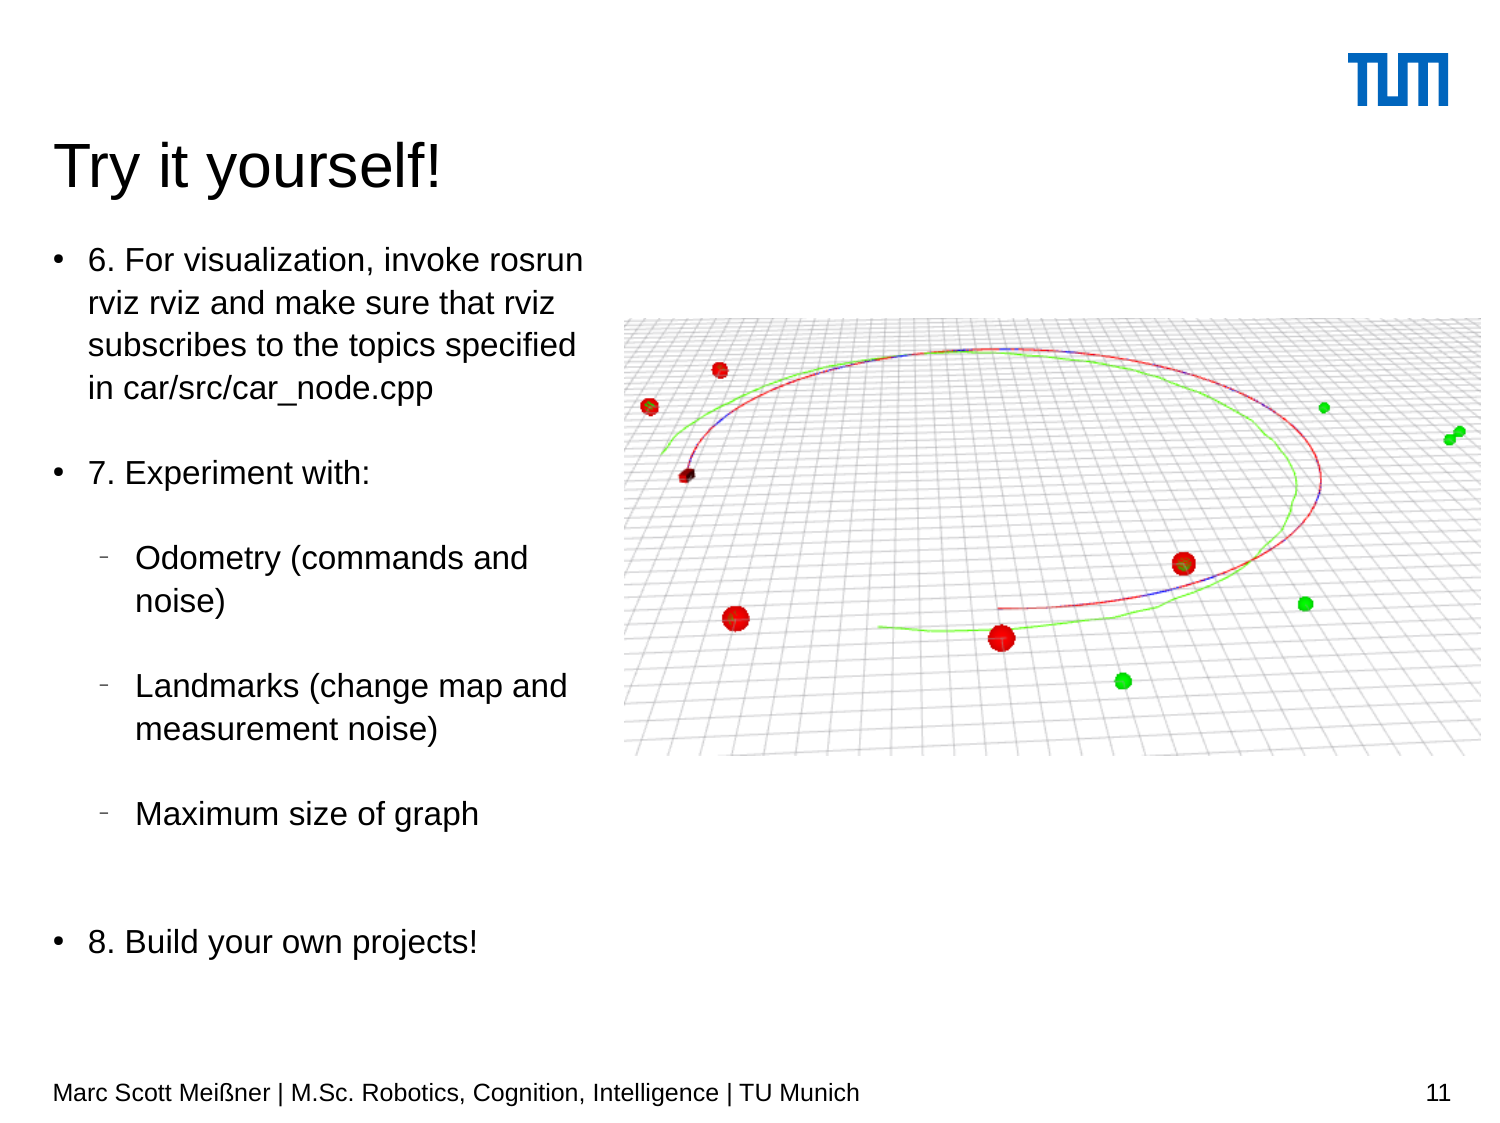

# Try it yourself!
6. For visualization, invoke rosrun rviz rviz and make sure that rviz subscribes to the topics specified in car/src/car_node.cpp
7. Experiment with:
Odometry (commands and noise)
Landmarks (change map and measurement noise)
Maximum size of graph
8. Build your own projects!
Marc Scott Meißner | M.Sc. Robotics, Cognition, Intelligence | TU Munich
11